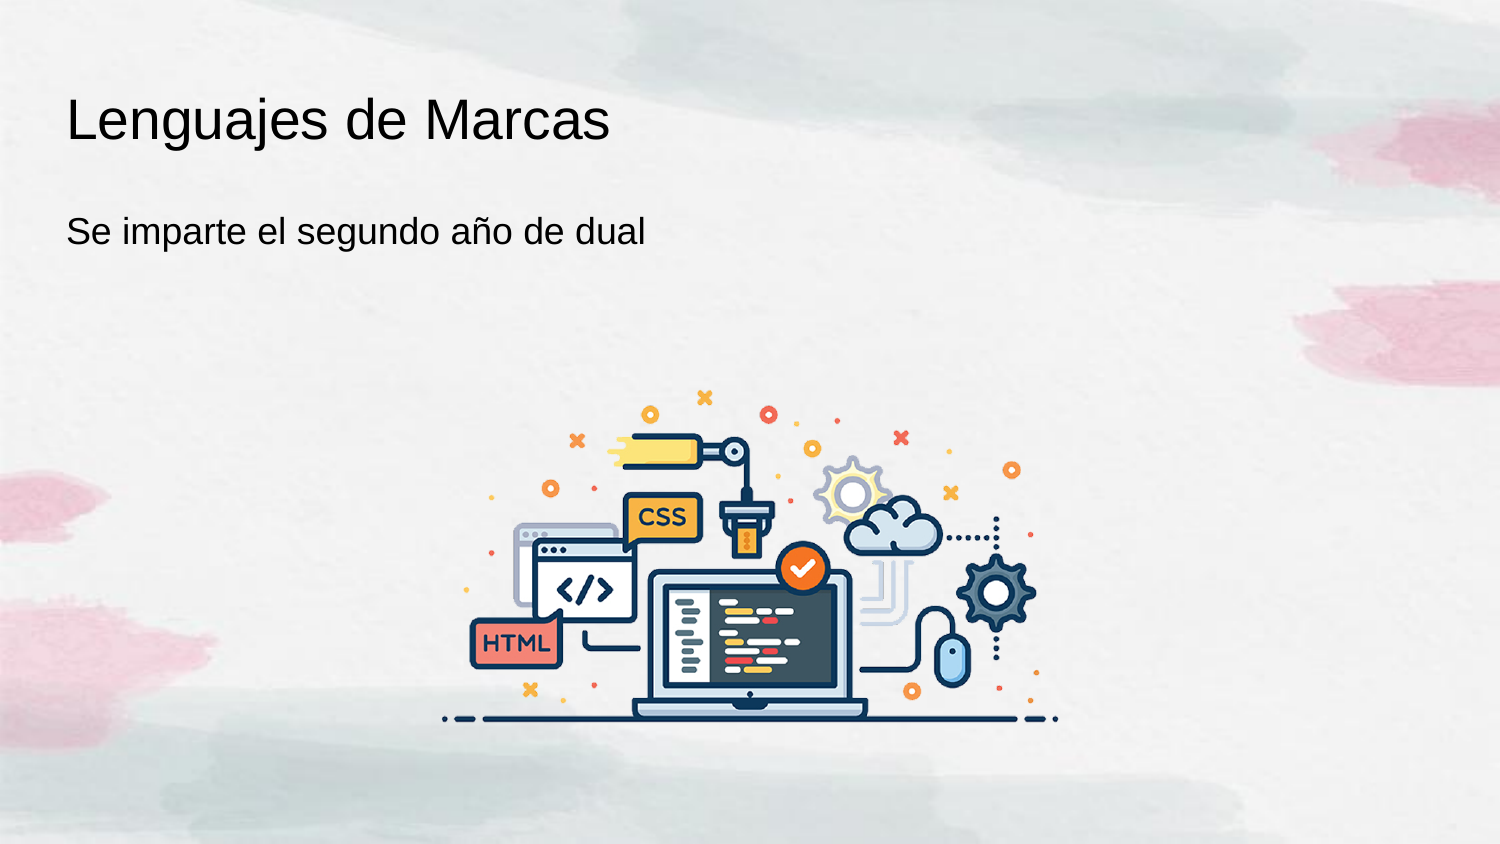

# Lenguajes de Marcas
Se imparte el segundo año de dual